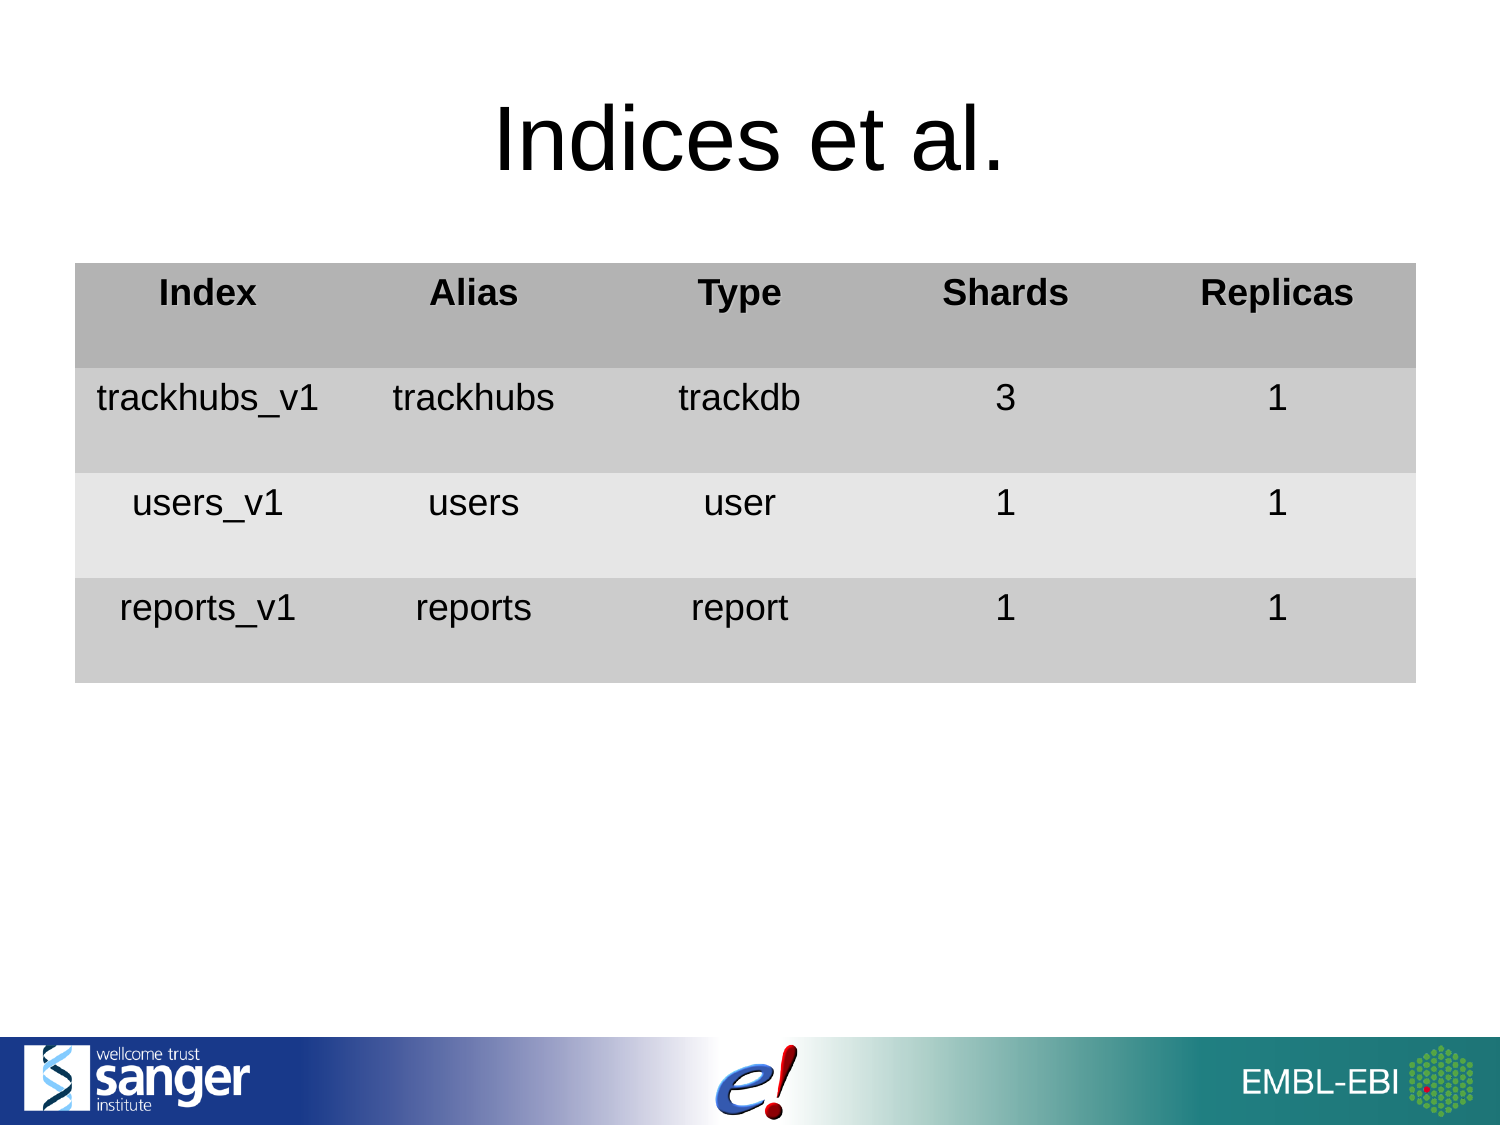

# Indices et al.
| Index | Alias | Type | Shards | Replicas |
| --- | --- | --- | --- | --- |
| trackhubs\_v1 | trackhubs | trackdb | 3 | 1 |
| users\_v1 | users | user | 1 | 1 |
| reports\_v1 | reports | report | 1 | 1 |